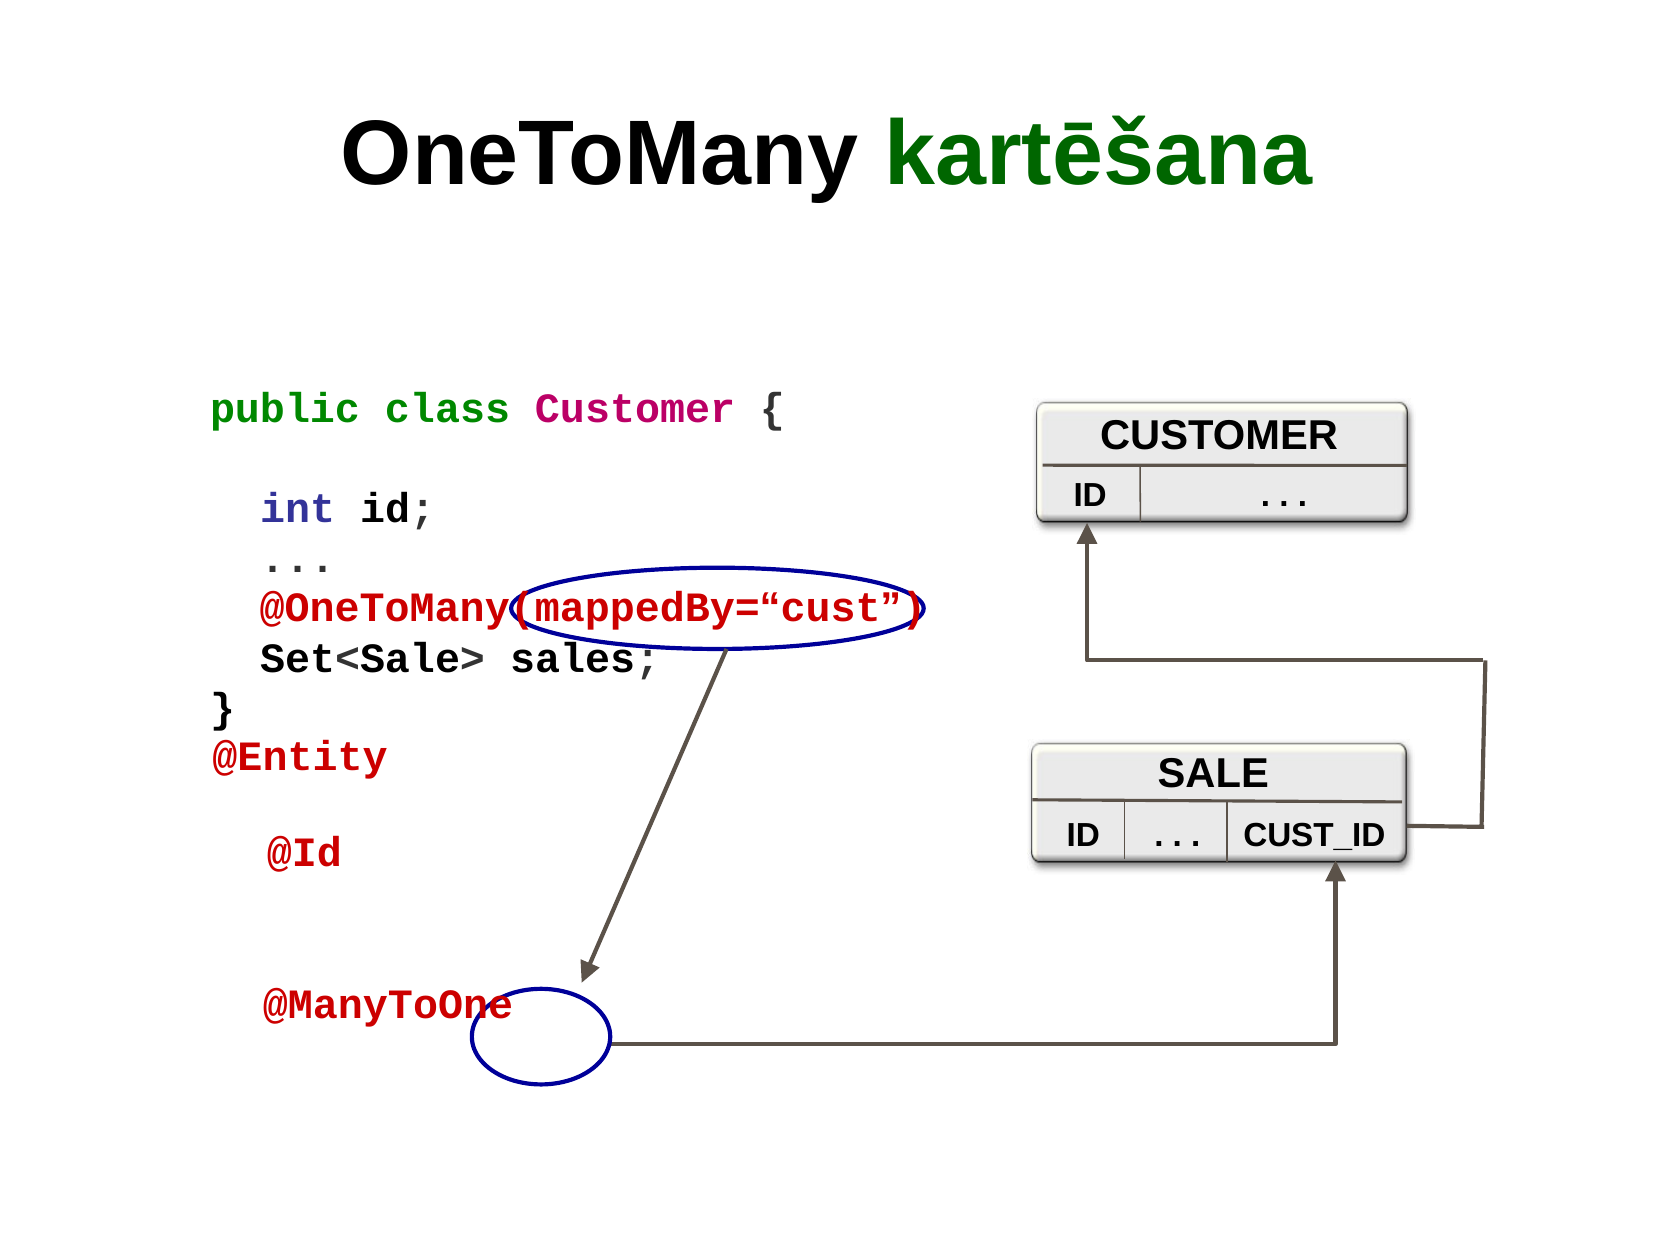

# OneToMany kartēšana
public class Customer {
 int id;
 ...
 Set<Sale> sales;
}
CUSTOMER
ID
. . .
@OneToMany(mappedBy=“cust”)
@Entity
SALE
ID
. . .
CUST_ID
@Id
 @ManyToOne